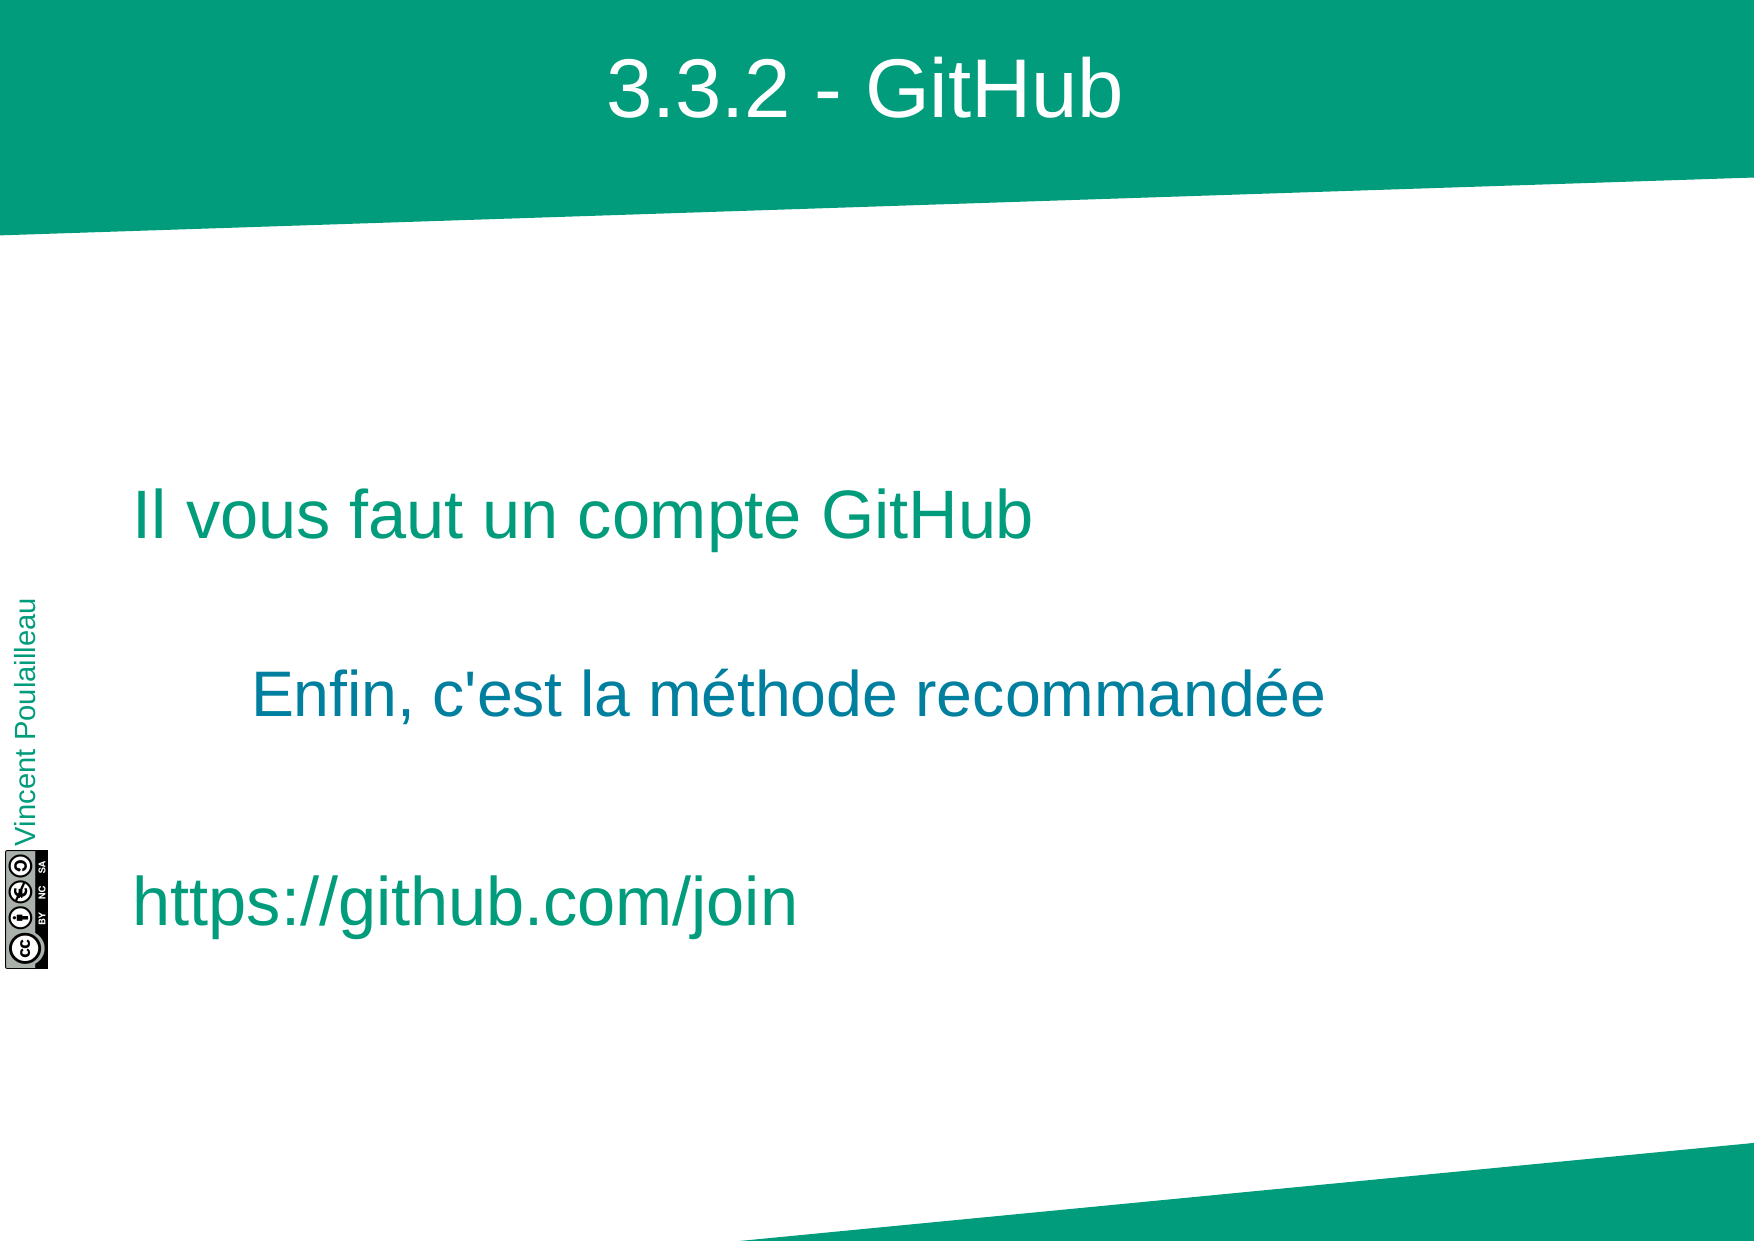

3.3.2 - GitHub
Il vous faut un compte GitHub
Enfin, c'est la méthode recommandée
https://github.com/join
© 2019 Vincent Poulailleau